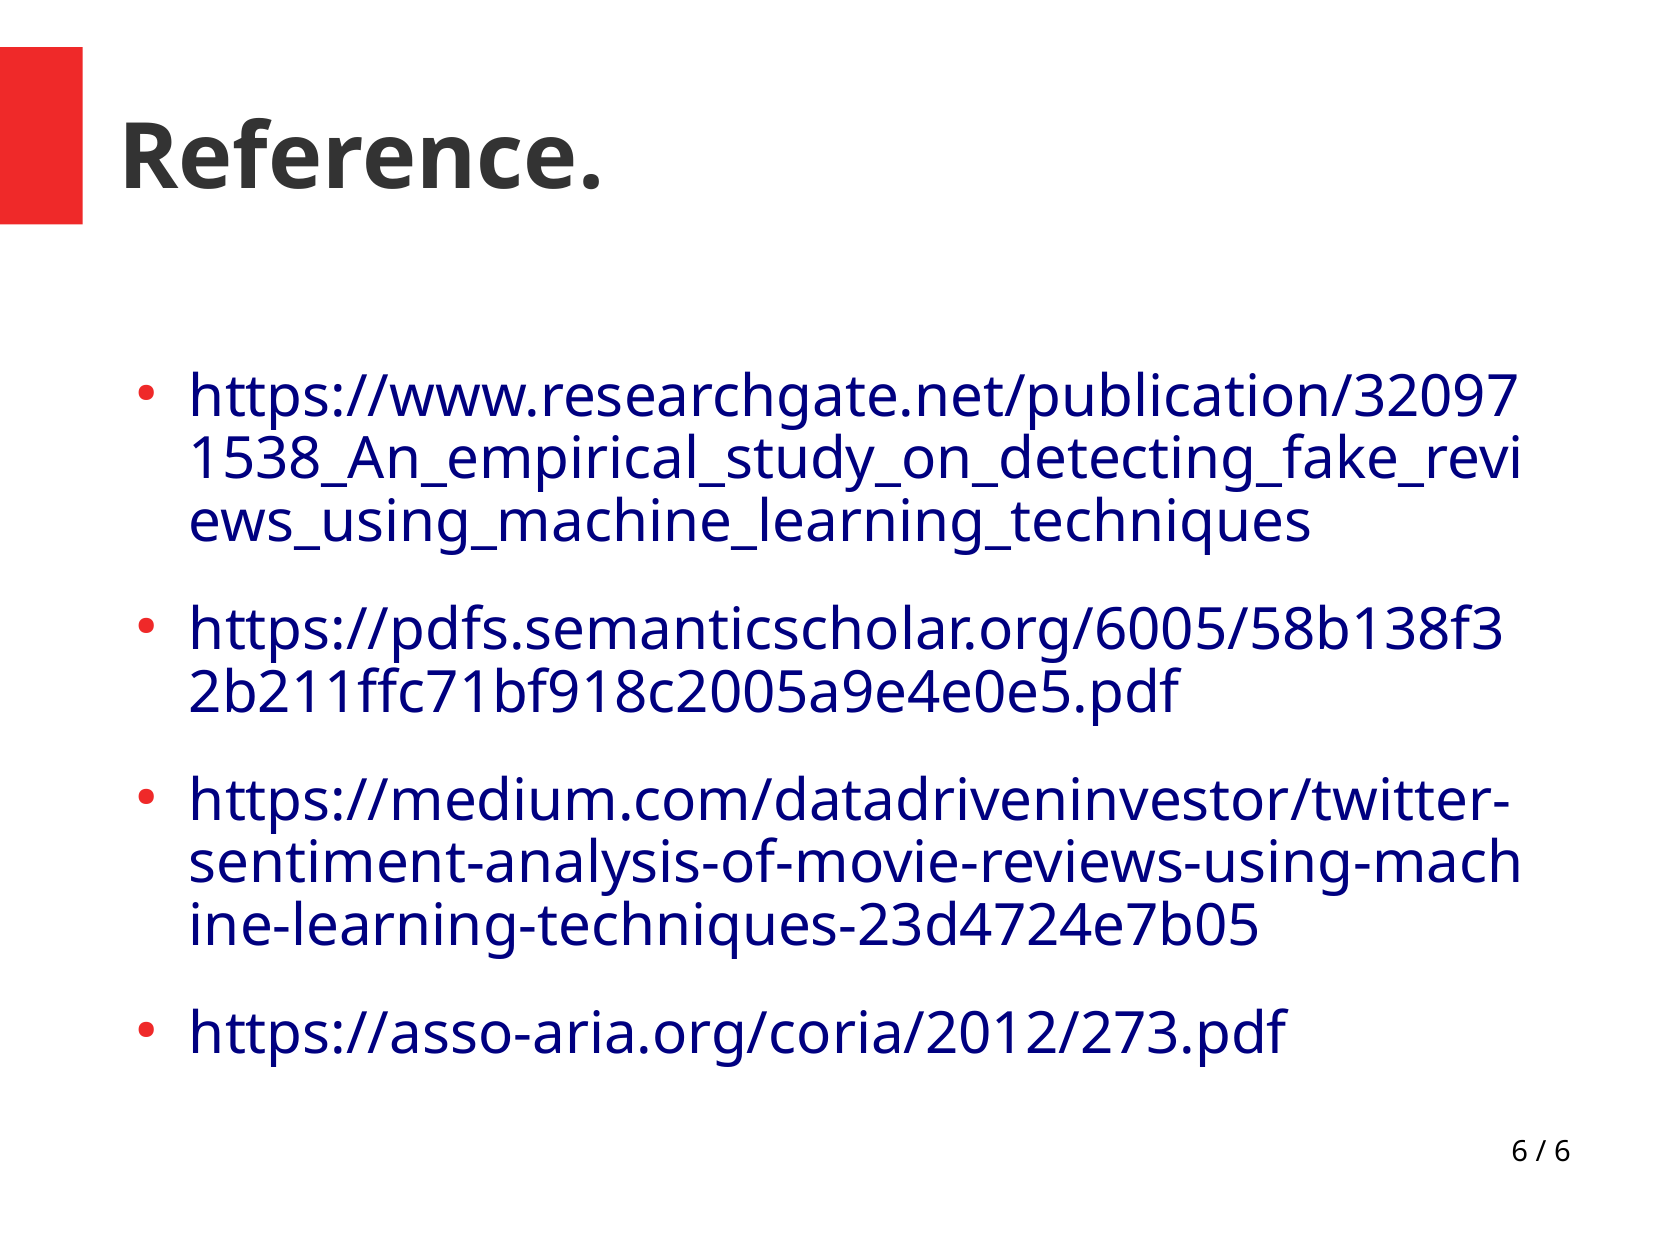

# Reference.
https://www.researchgate.net/publication/320971538_An_empirical_study_on_detecting_fake_reviews_using_machine_learning_techniques
https://pdfs.semanticscholar.org/6005/58b138f32b211ffc71bf918c2005a9e4e0e5.pdf
https://medium.com/datadriveninvestor/twitter-sentiment-analysis-of-movie-reviews-using-machine-learning-techniques-23d4724e7b05
https://asso-aria.org/coria/2012/273.pdf
6